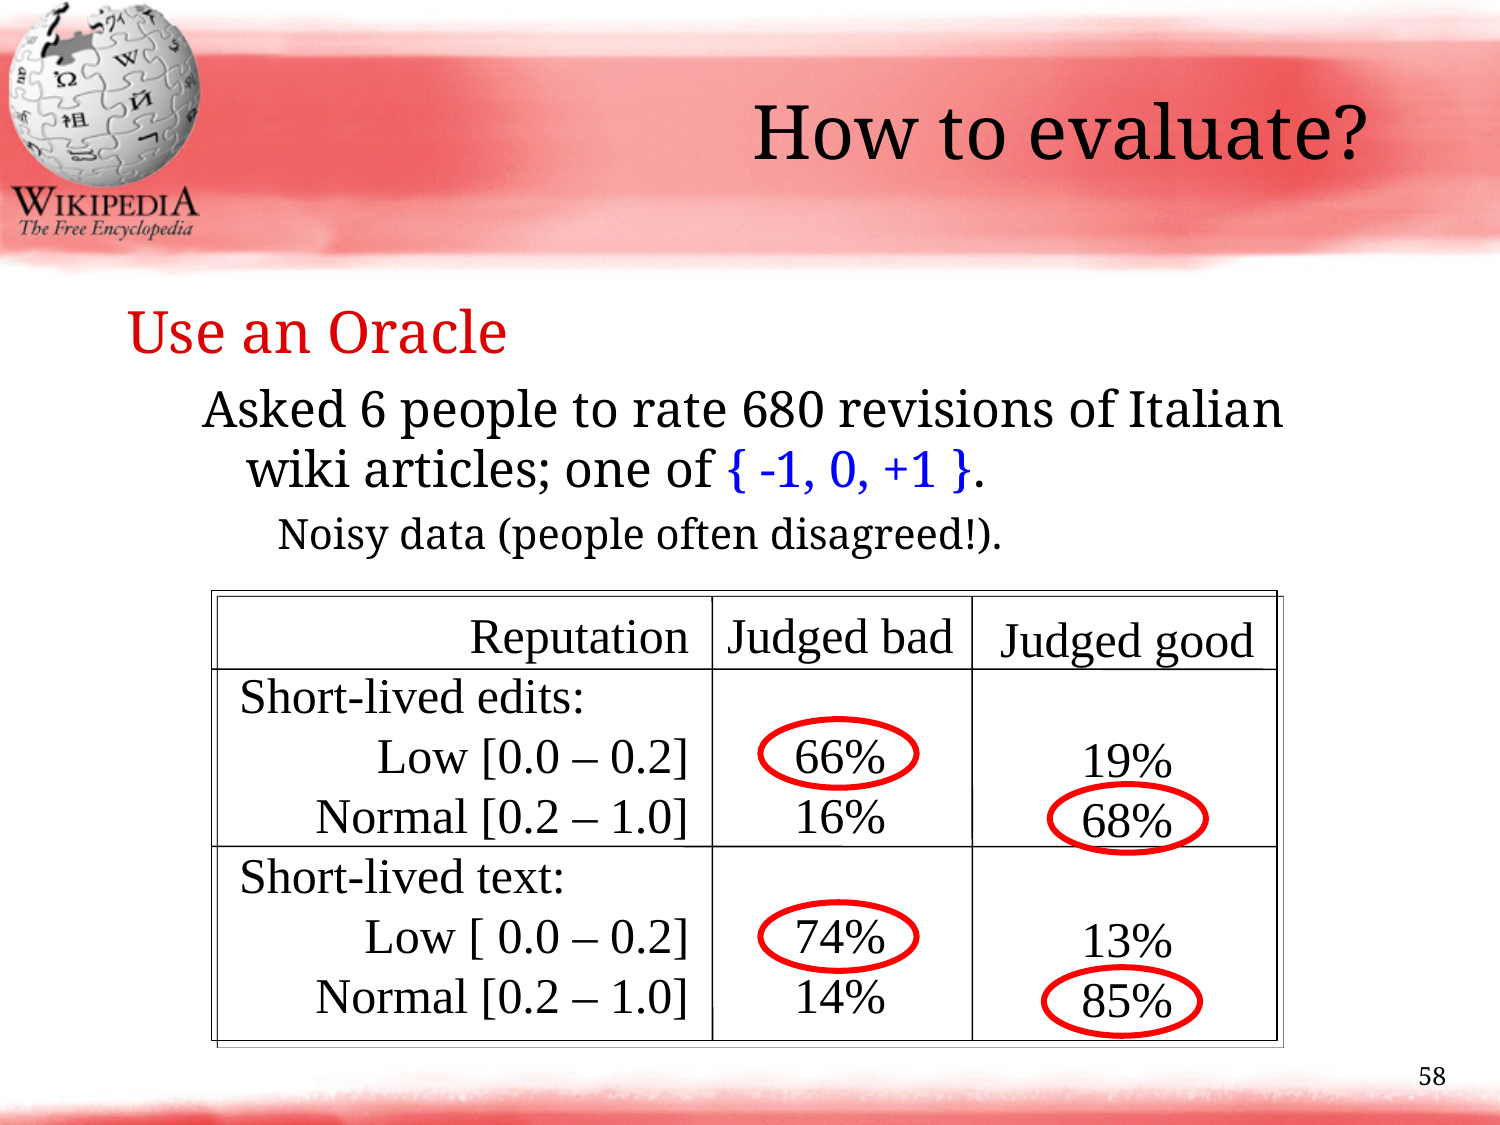

How to evaluate?
Use an Oracle
Asked 6 people to rate 680 revisions of Italian wiki articles; one of { -1, 0, +1 }.
Noisy data (people often disagreed!).
Judged bad
66%
16%
74%
14%
Reputation
Short-lived edits:
Low [0.0 – 0.2]
Normal [0.2 – 1.0]
Short-lived text:
Low [ 0.0 – 0.2]
Normal [0.2 – 1.0]
Judged good
19%
68%
13%
85%
58